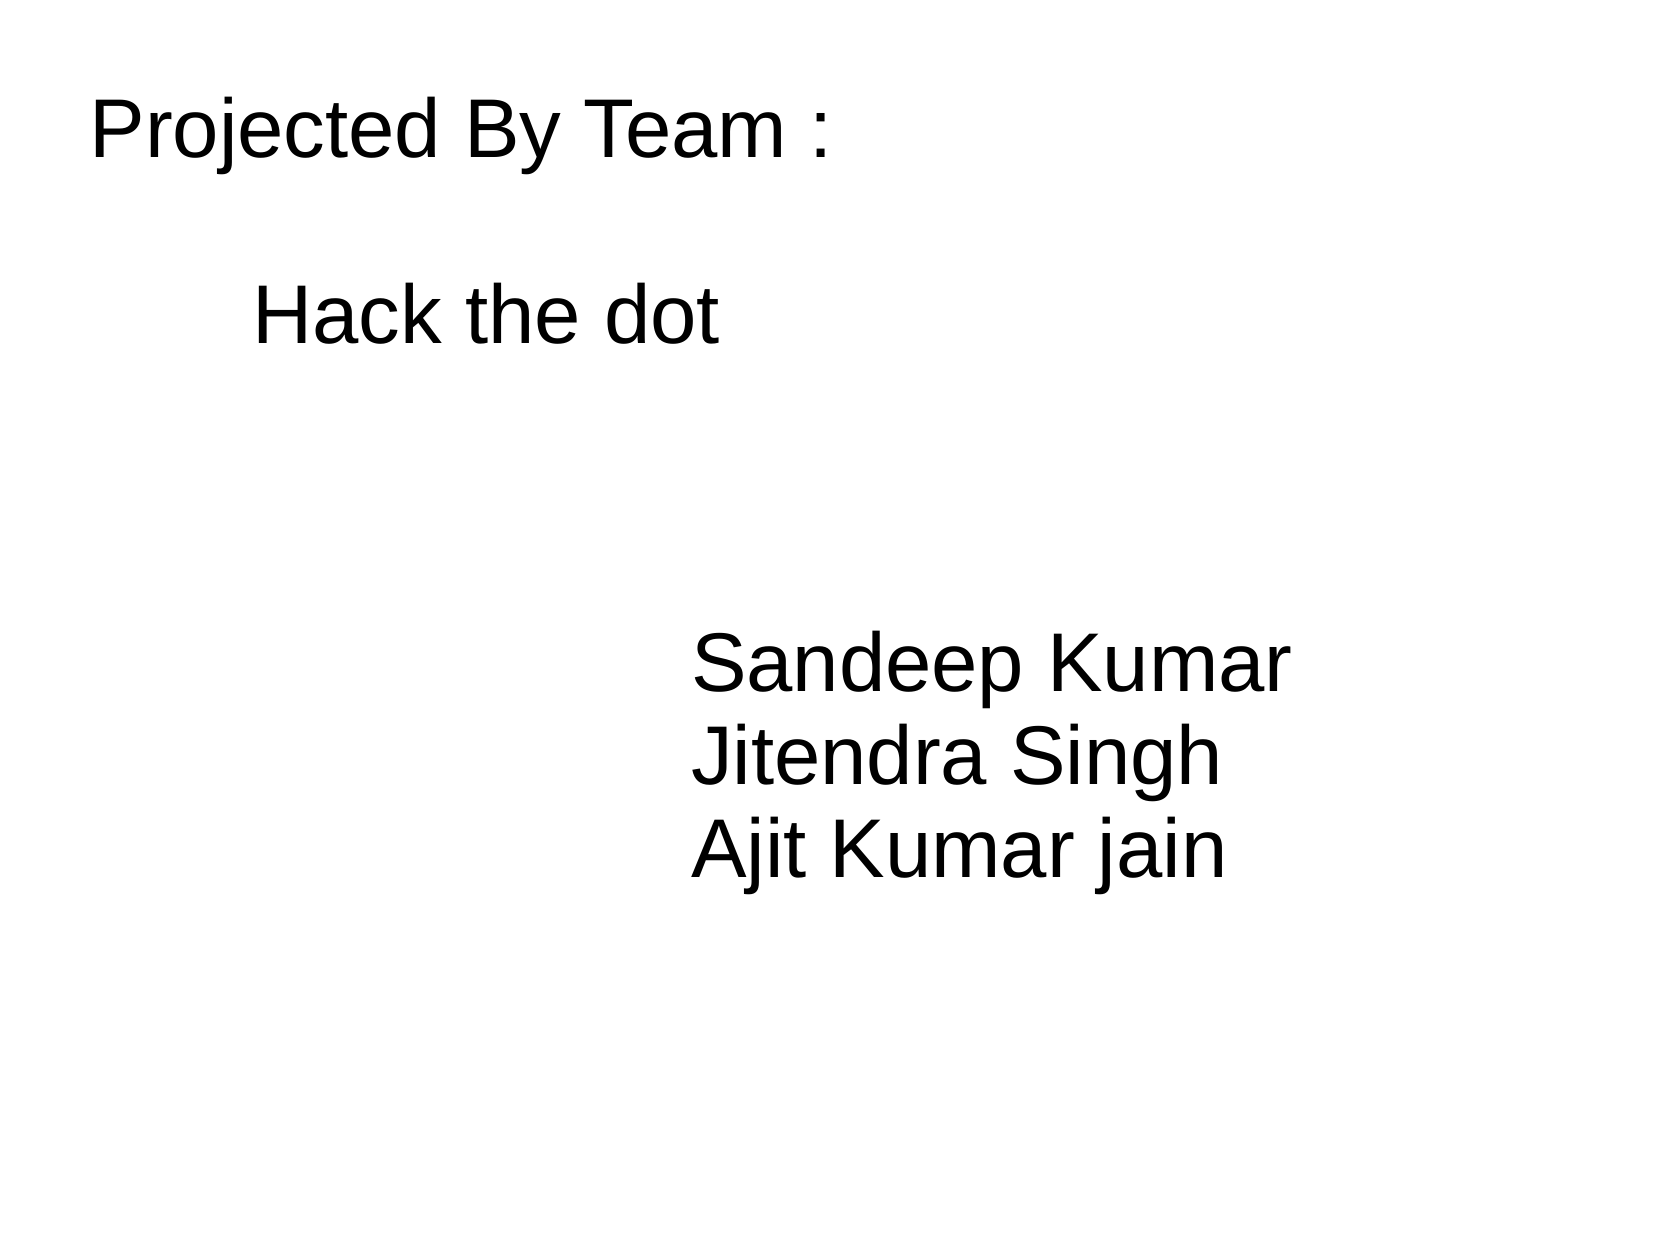

Projected By Team :
 Hack the dot
 Sandeep Kumar
 Jitendra Singh
 Ajit Kumar jain